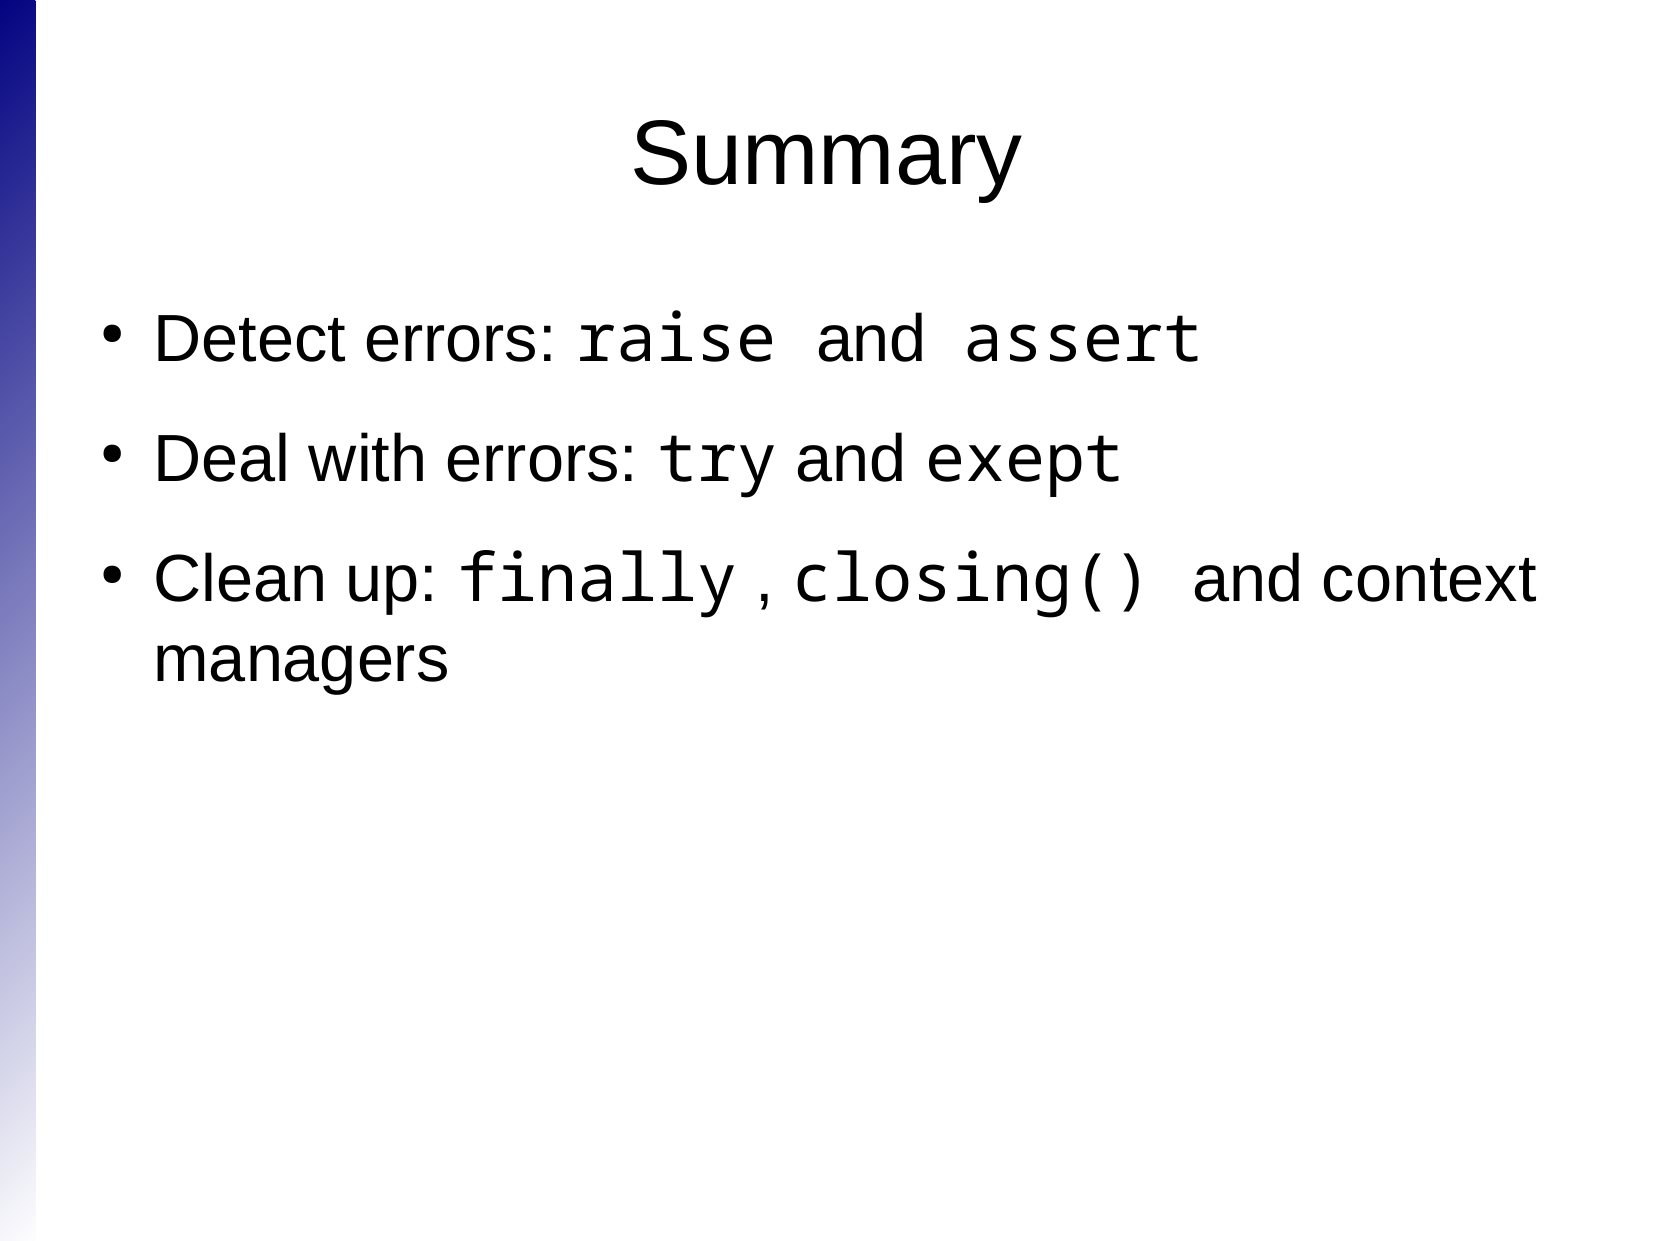

# Summary
Detect errors: raise and assert
Deal with errors: try and exept
Clean up: finally , closing() and context managers